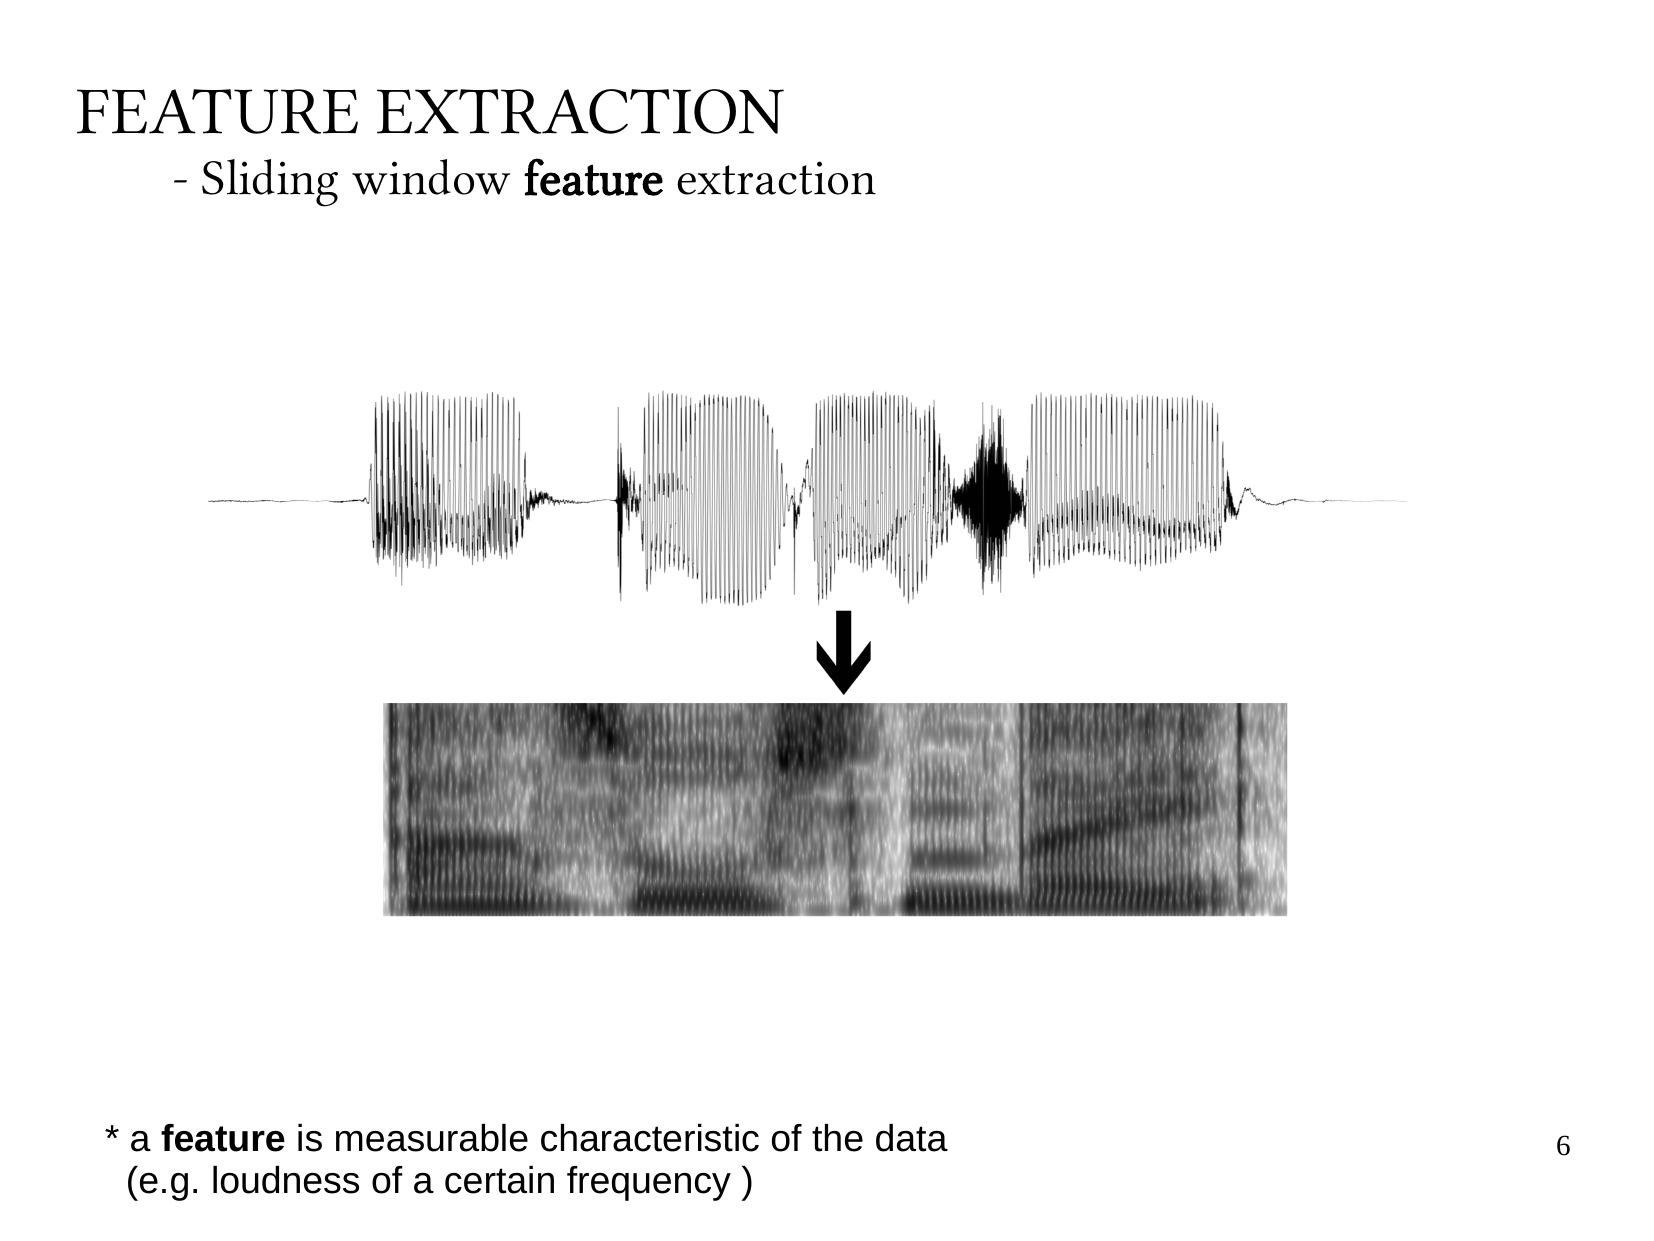

# FEATURE EXTRACTION
 - Sliding window feature extraction
 GMM MONOPHONE TRAINING
 GMM TRIPHONE TRAINING
 DNN TRAINING
 DECODING
* a feature is measurable characteristic of the data
 (e.g. loudness of a certain frequency )
6